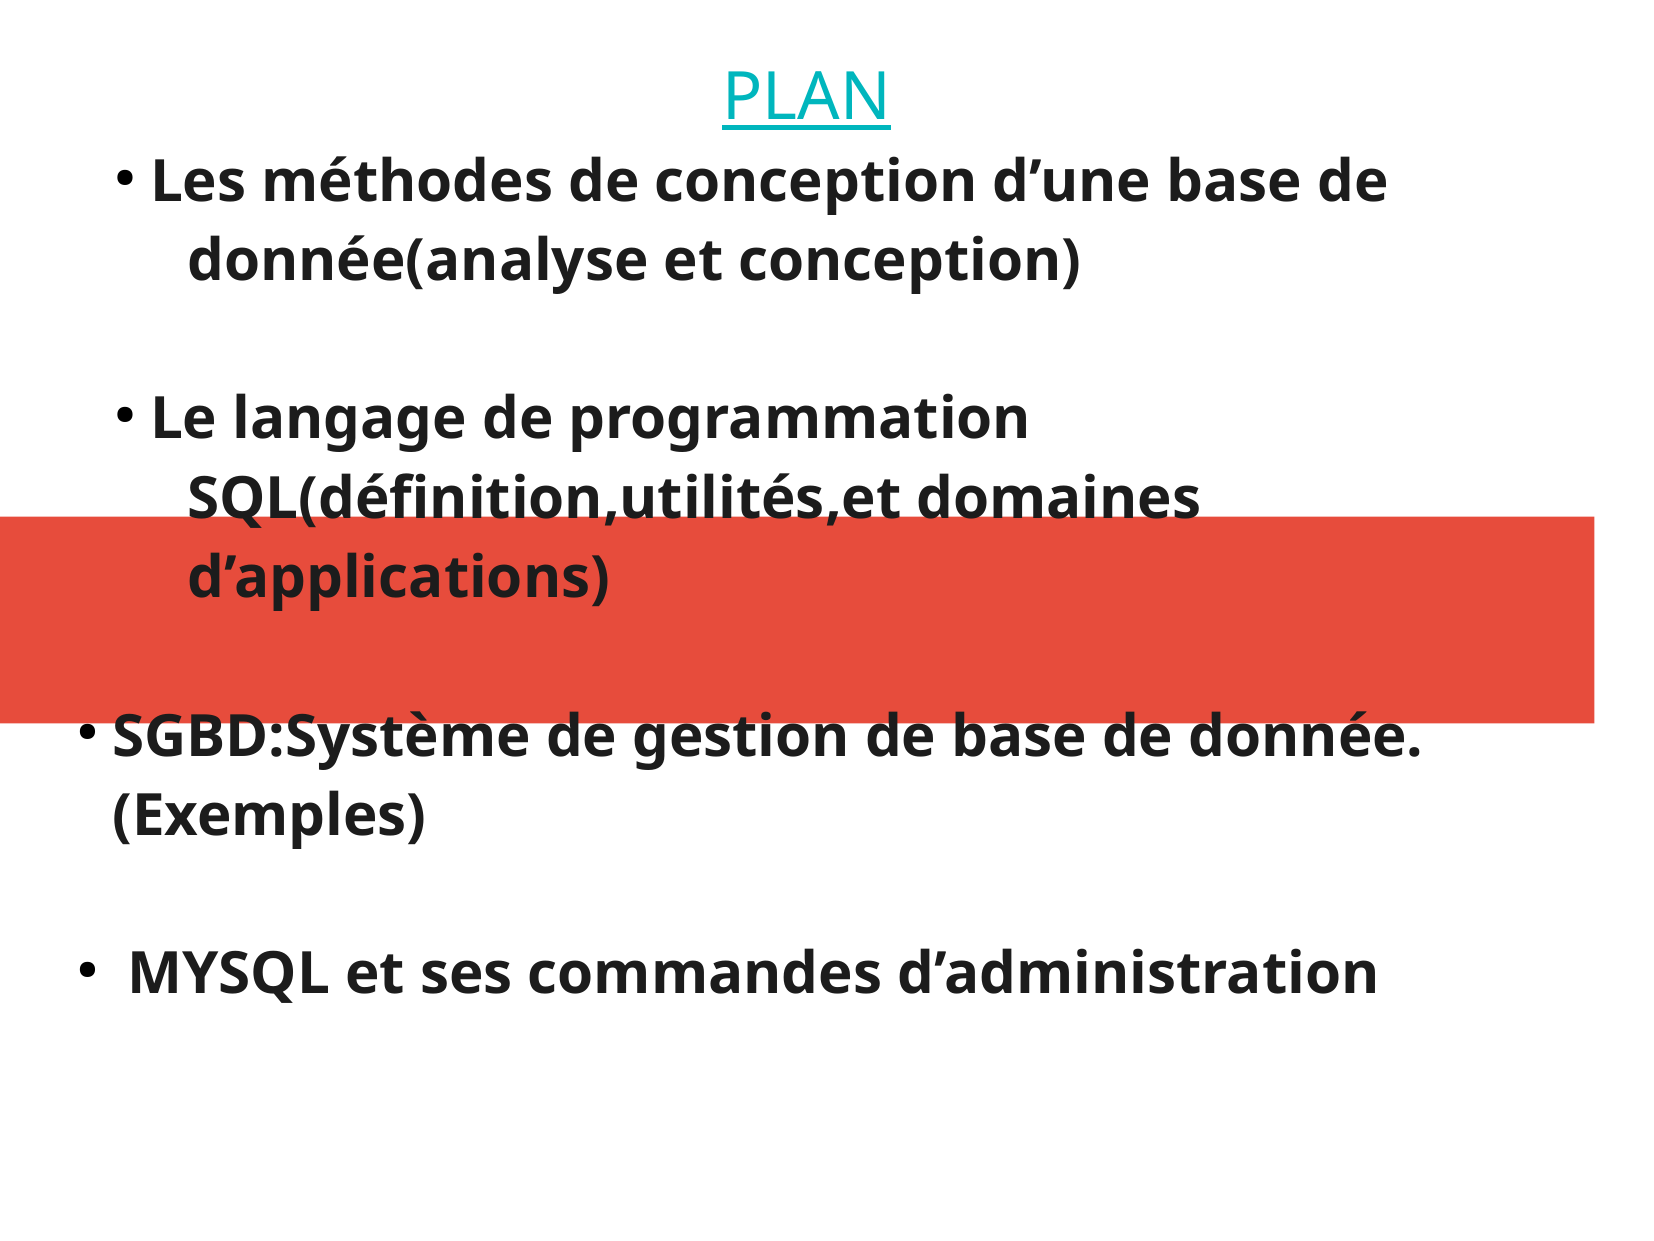

# PLAN
Les méthodes de conception d’une base de donnée(analyse et conception)
Le langage de programmation SQL(définition,utilités,et domaines d’applications)
SGBD:Système de gestion de base de donnée.(Exemples)
 MYSQL et ses commandes d’administration